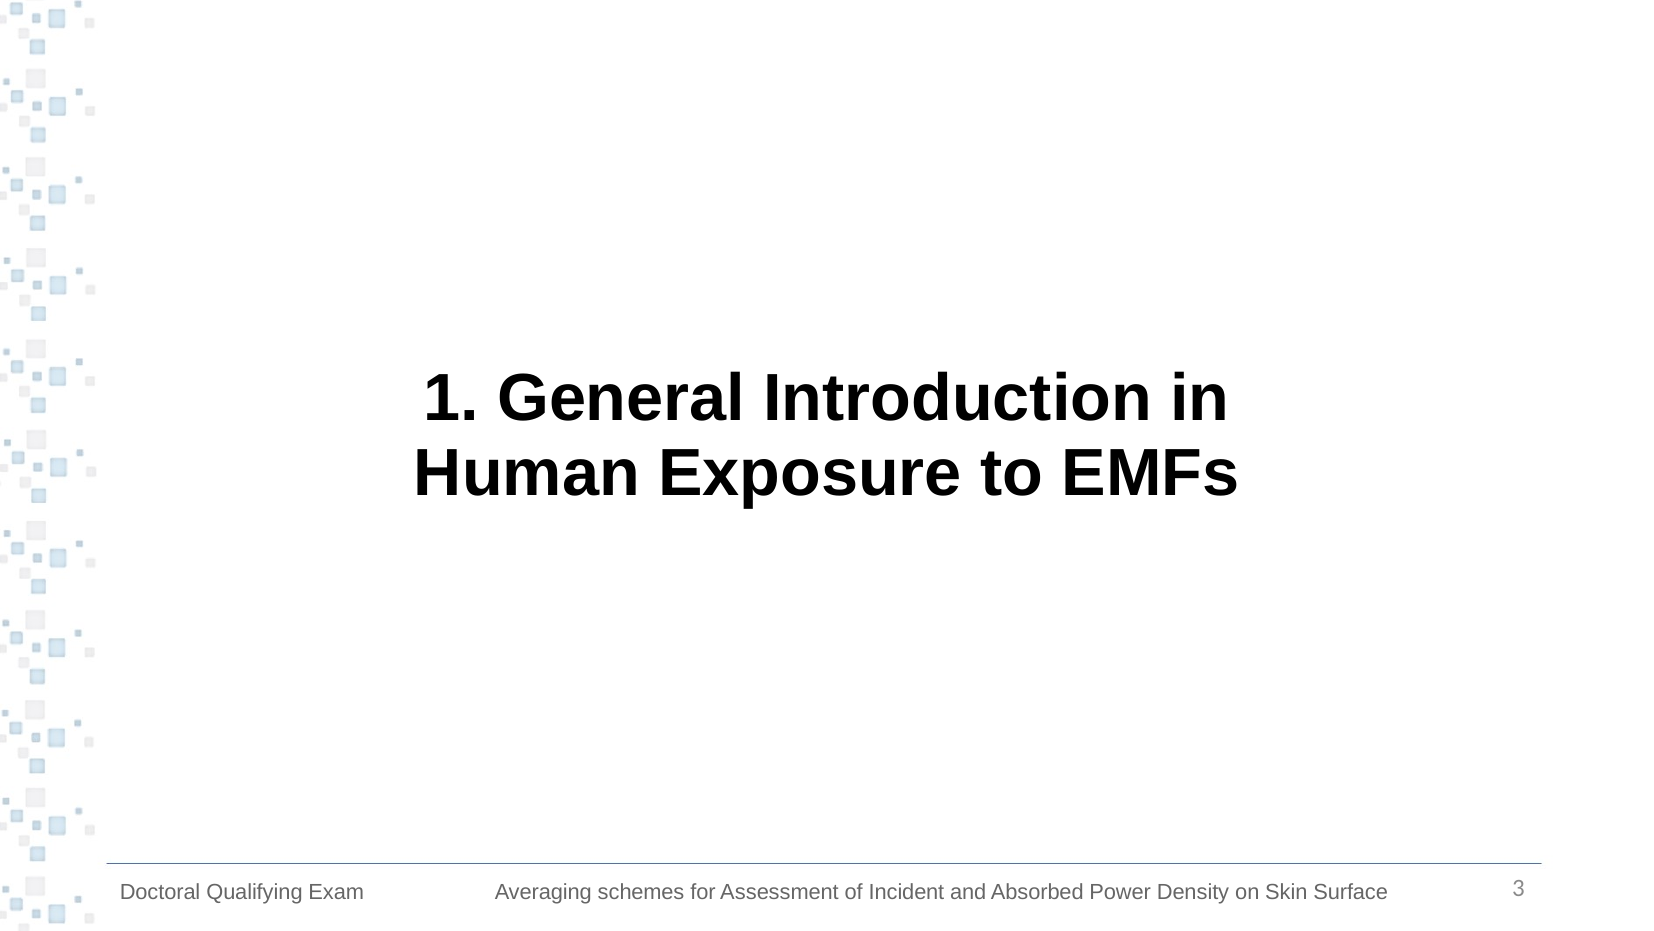

1. General Introduction in
Human Exposure to EMFs
3
Doctoral Qualifying Exam		Averaging schemes for Assessment of Incident and Absorbed Power Density on Skin Surface